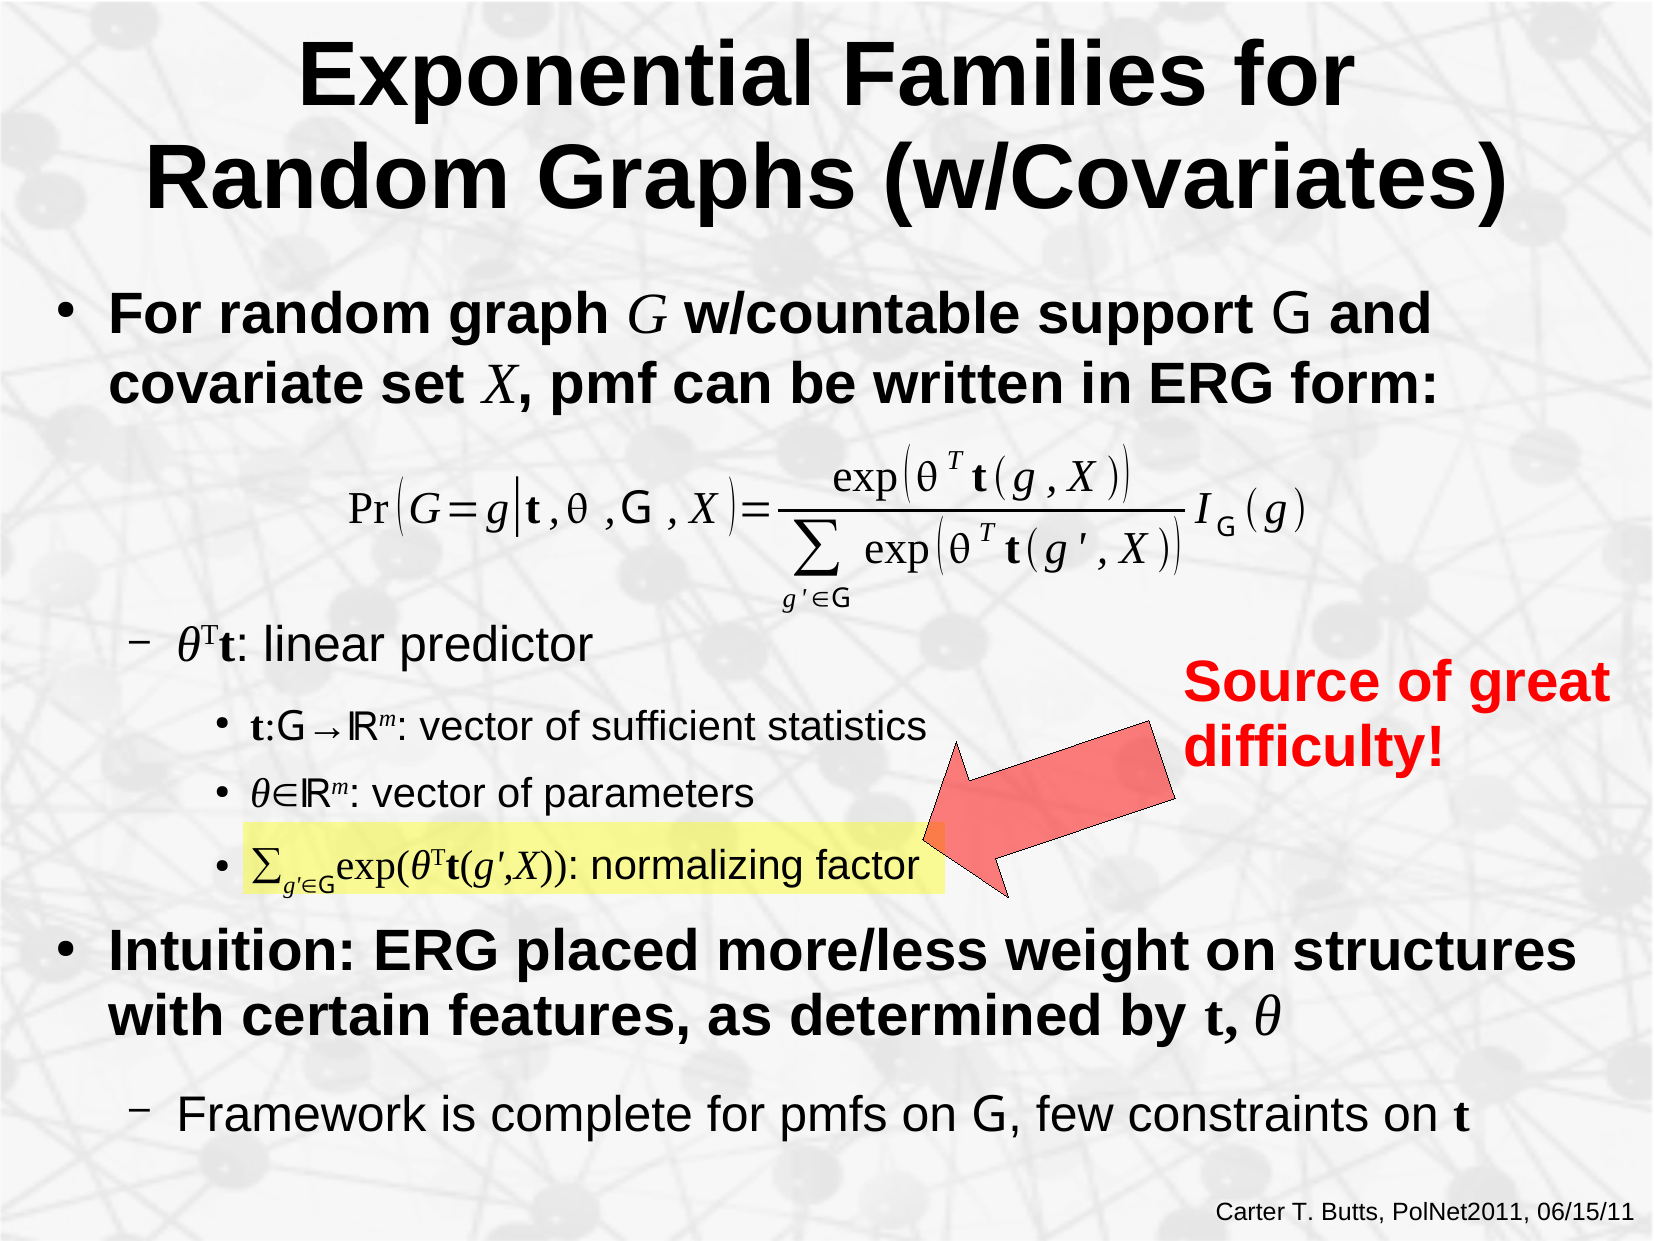

# Exponential Families for Random Graphs (w/Covariates)
For random graph G w/countable support G and covariate set X, pmf can be written in ERG form:
θTt: linear predictor
t:G→ℝm: vector of sufficient statistics
θ∈ℝm: vector of parameters
∑g'Gexp(θTt(g',X)): normalizing factor
Intuition: ERG placed more/less weight on structures with certain features, as determined by t, θ
Framework is complete for pmfs on G, few constraints on t
Source of great
difficulty!